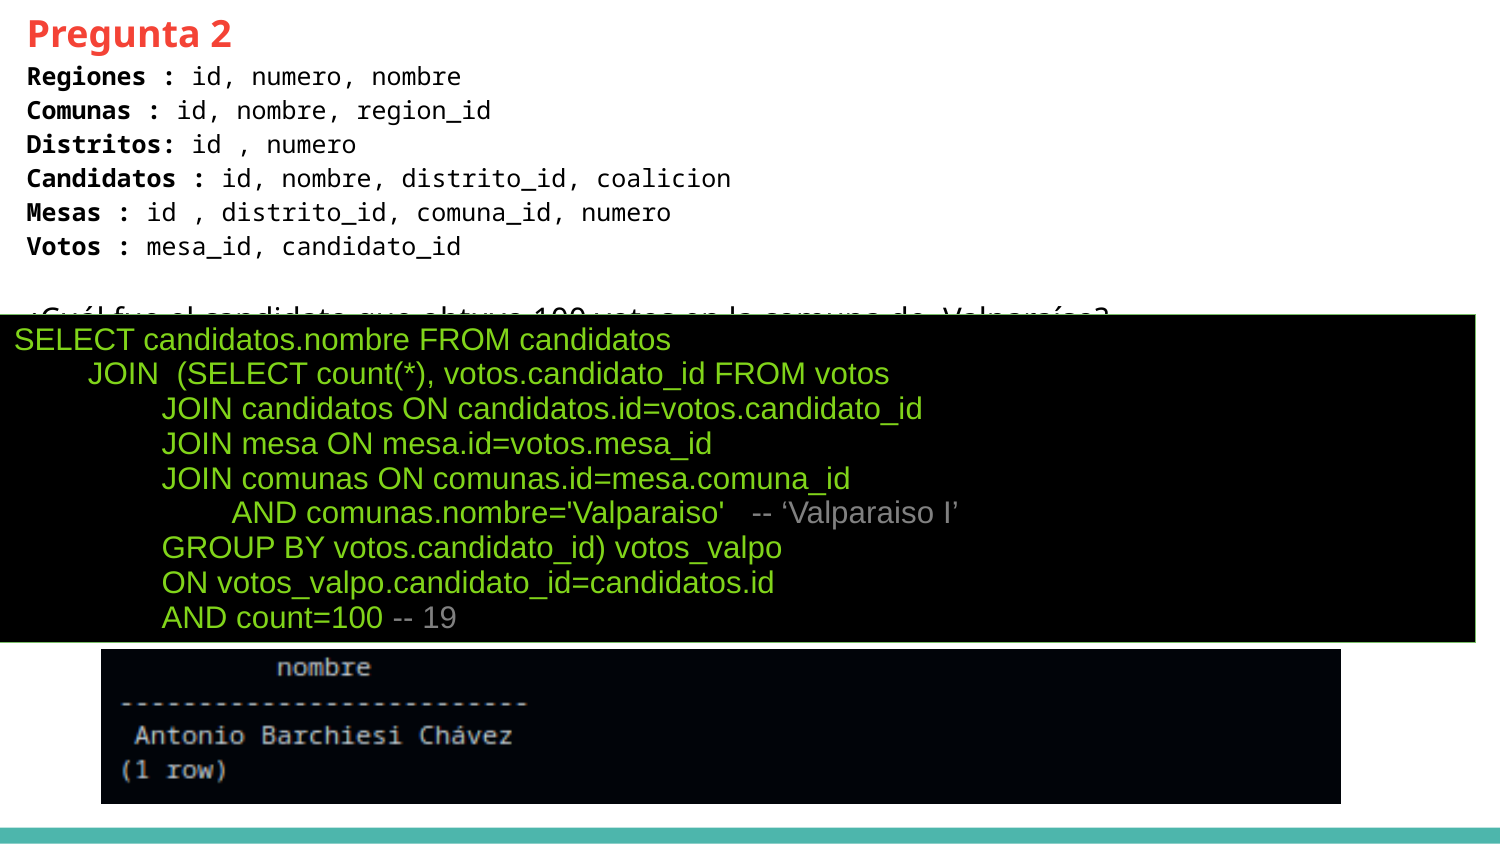

Pregunta 2
Regiones : id, numero, nombre
Comunas : id, nombre, region_id
Distritos: id , numero
Candidatos : id, nombre, distrito_id, coalicion
Mesas : id , distrito_id, comuna_id, numero
Votos : mesa_id, candidato_id
¿Cuál fue el candidato que obtuvo 100 votos en la comuna de Valparaíso?
| SELECT candidatos.nombre FROM candidatos JOIN (SELECT count(\*), votos.candidato\_id FROM votos JOIN candidatos ON candidatos.id=votos.candidato\_id JOIN mesa ON mesa.id=votos.mesa\_id JOIN comunas ON comunas.id=mesa.comuna\_id AND comunas.nombre='Valparaiso' -- ‘Valparaiso I’ GROUP BY votos.candidato\_id) votos\_valpo ON votos\_valpo.candidato\_id=candidatos.id AND count=100 -- 19 |
| --- |